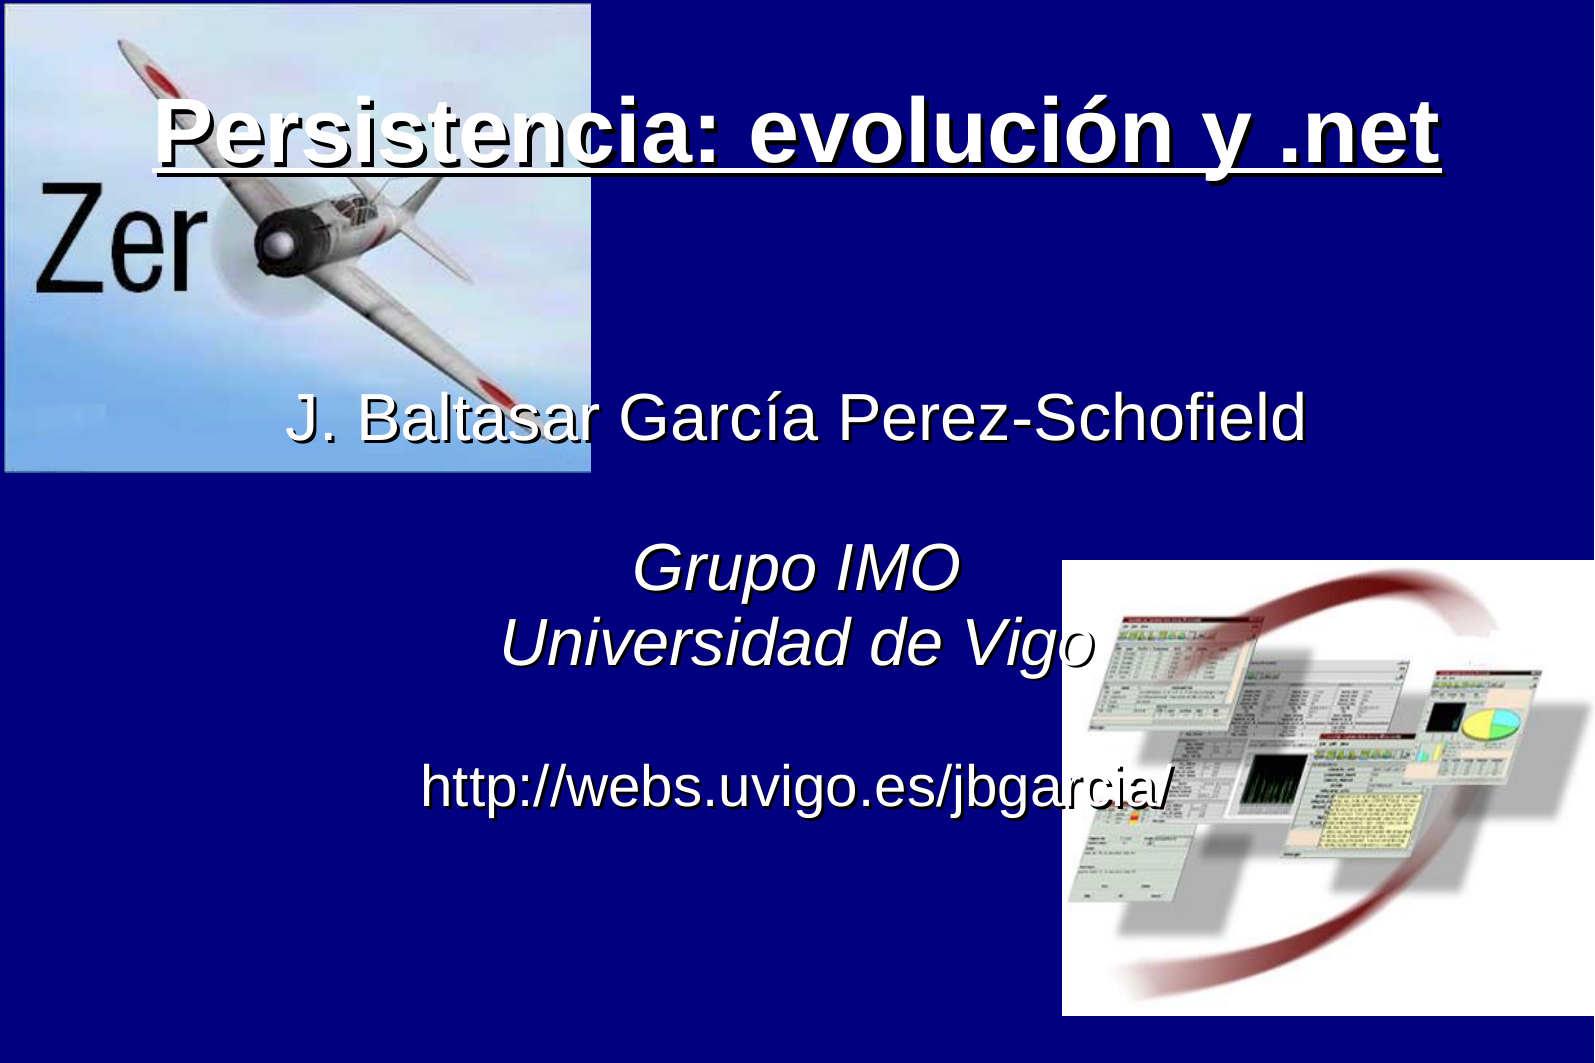

# Persistencia: evolución y .net
J. Baltasar García Perez-Schofield
Grupo IMO
Universidad de Vigo
http://webs.uvigo.es/jbgarcia/